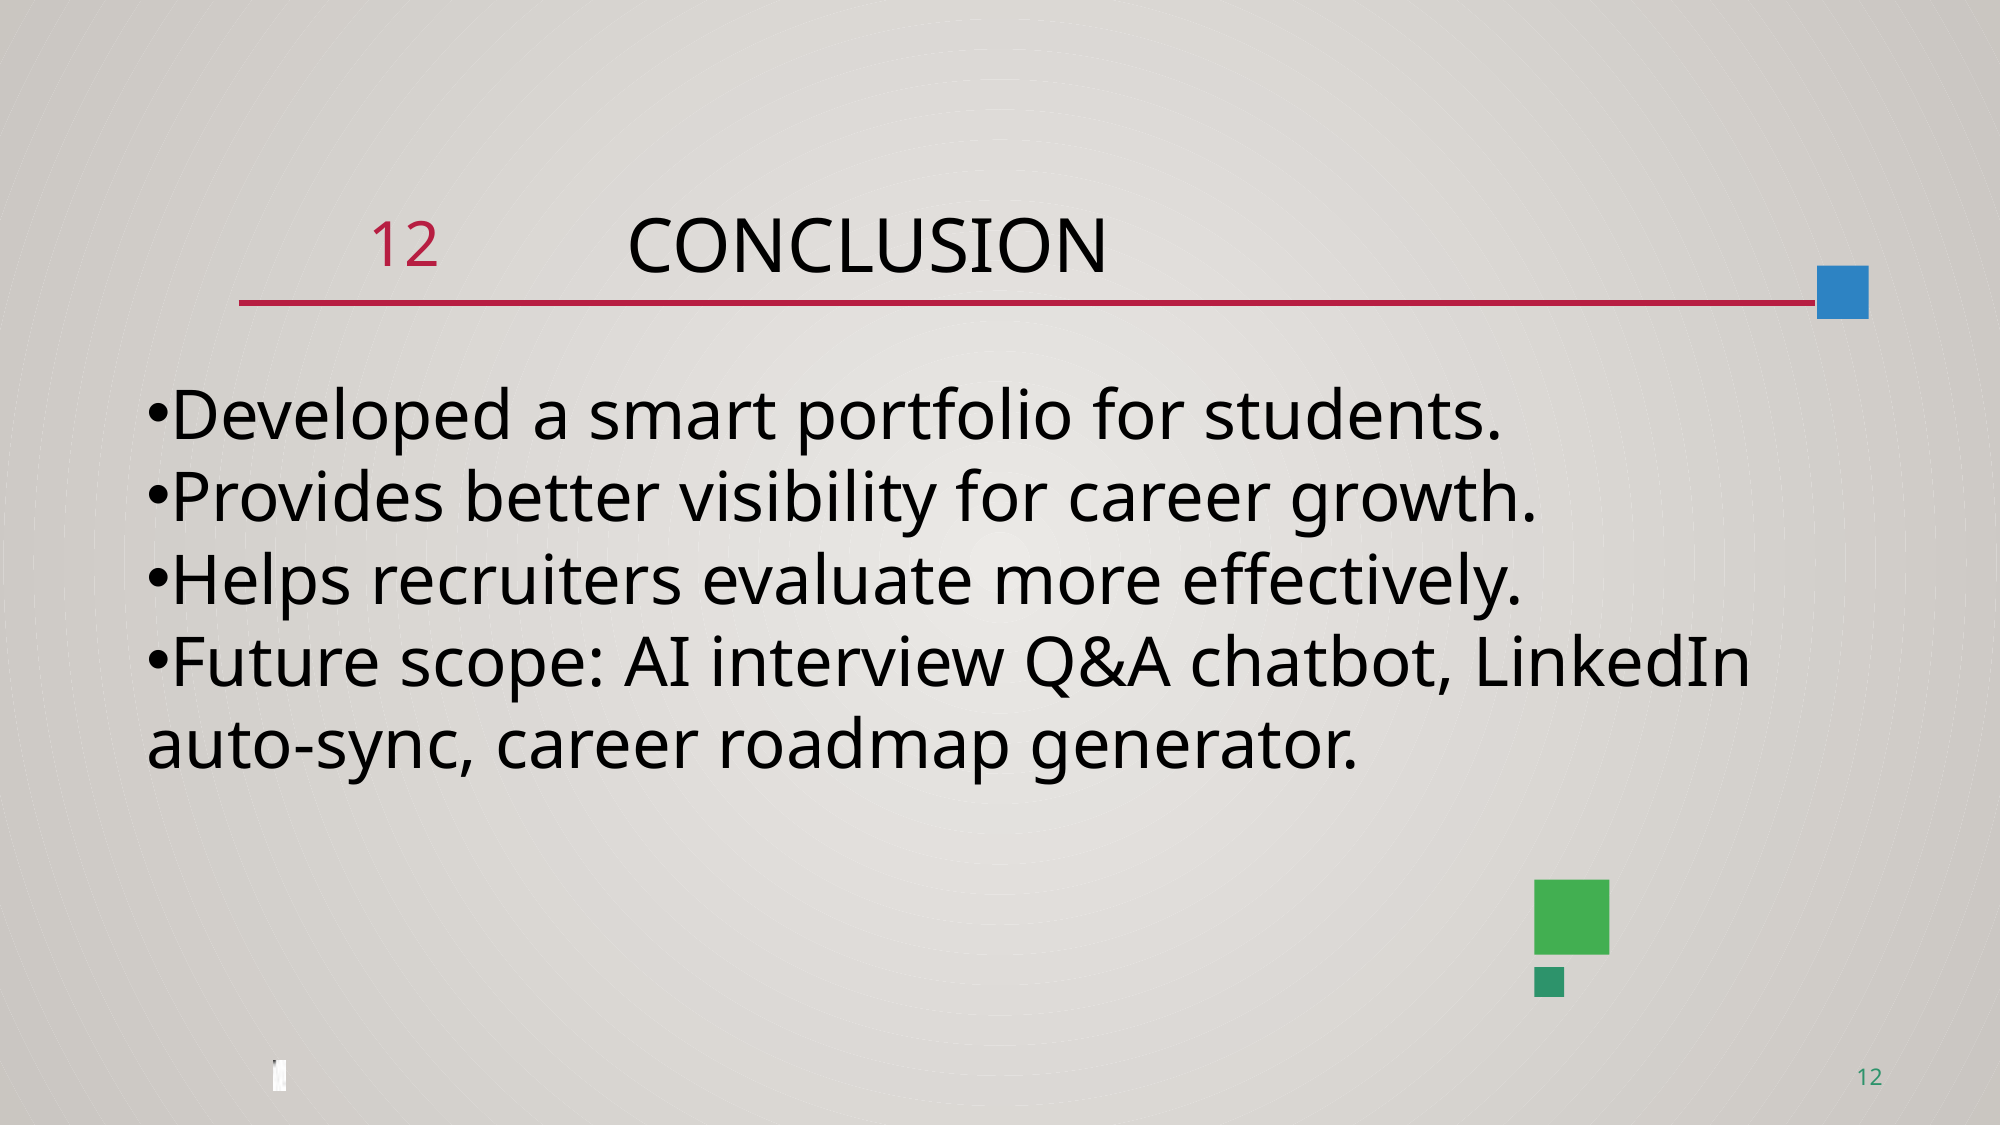

# CONCLUSION
Developed a smart portfolio for students.
Provides better visibility for career growth.
Helps recruiters evaluate more effectively.
Future scope: AI interview Q&A chatbot, LinkedIn auto-sync, career roadmap generator.